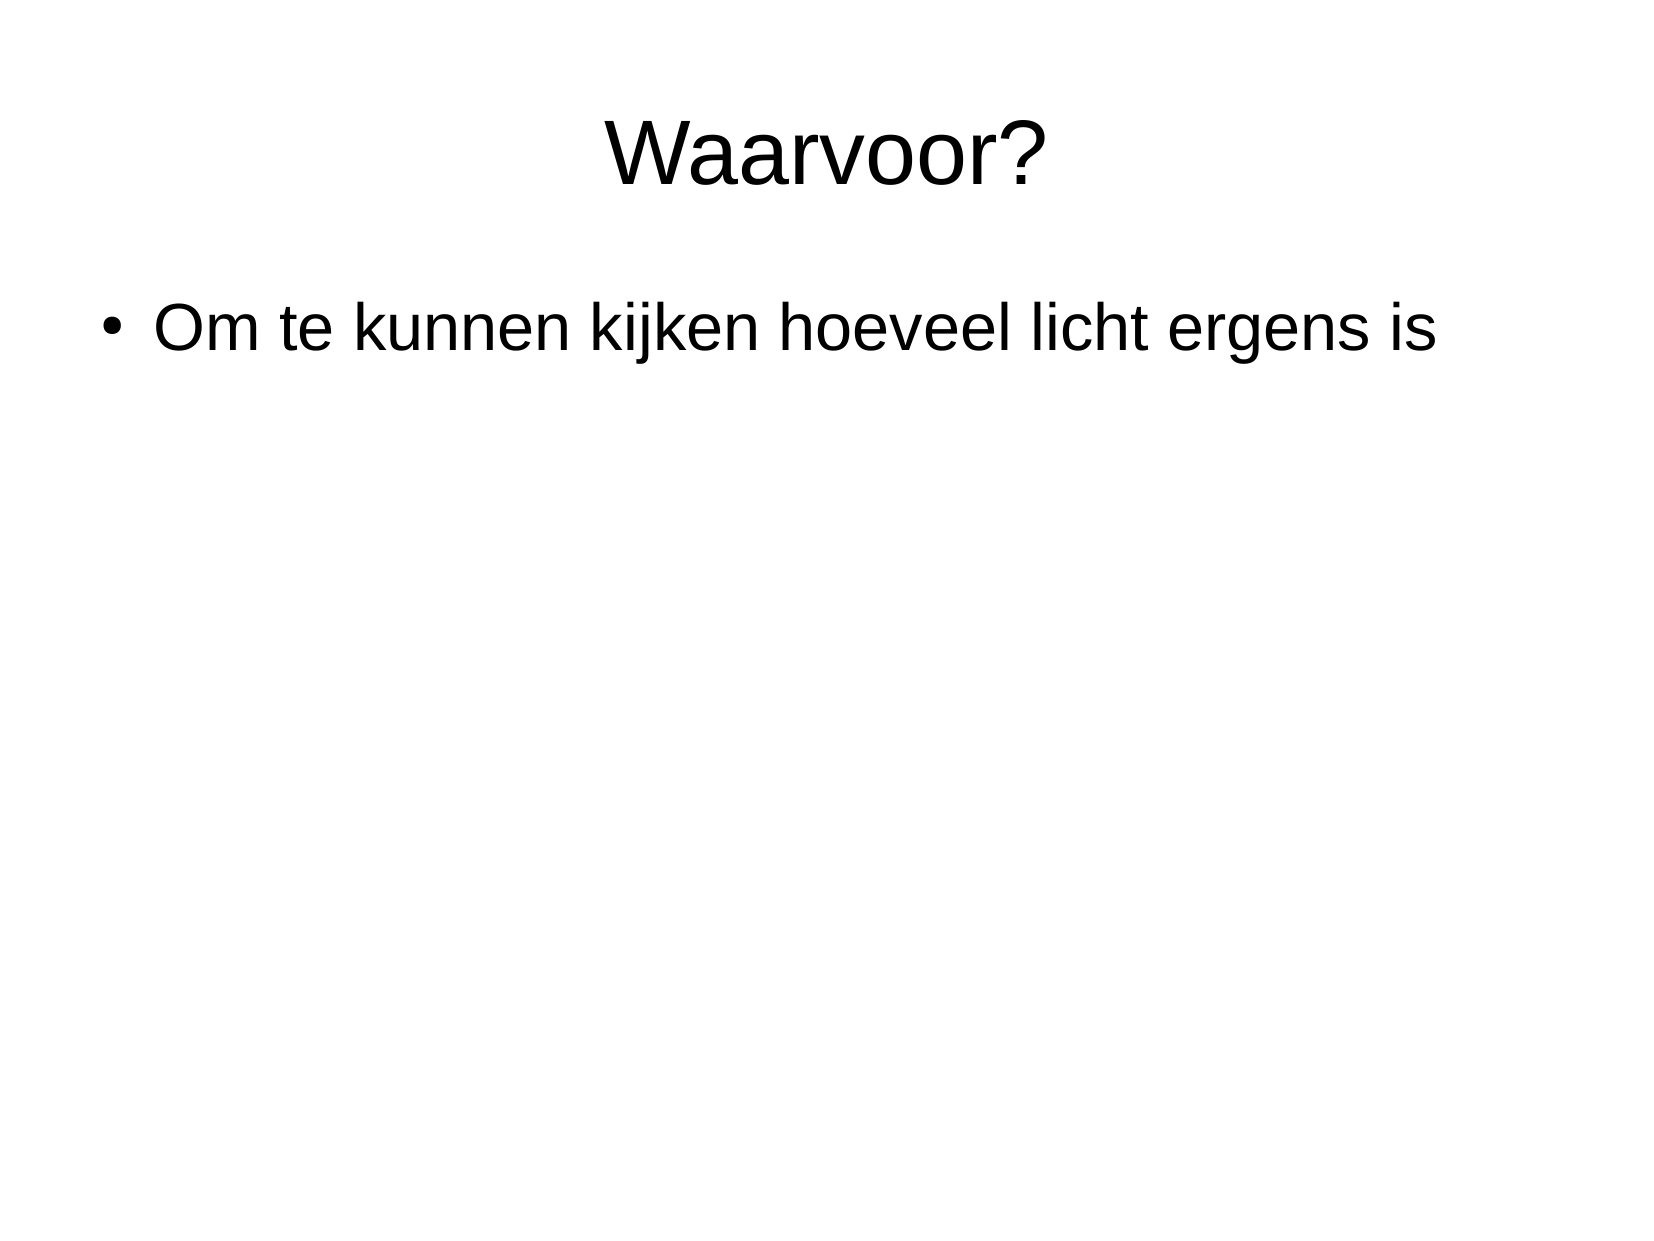

# Waarvoor?
Om te kunnen kijken hoeveel licht ergens is